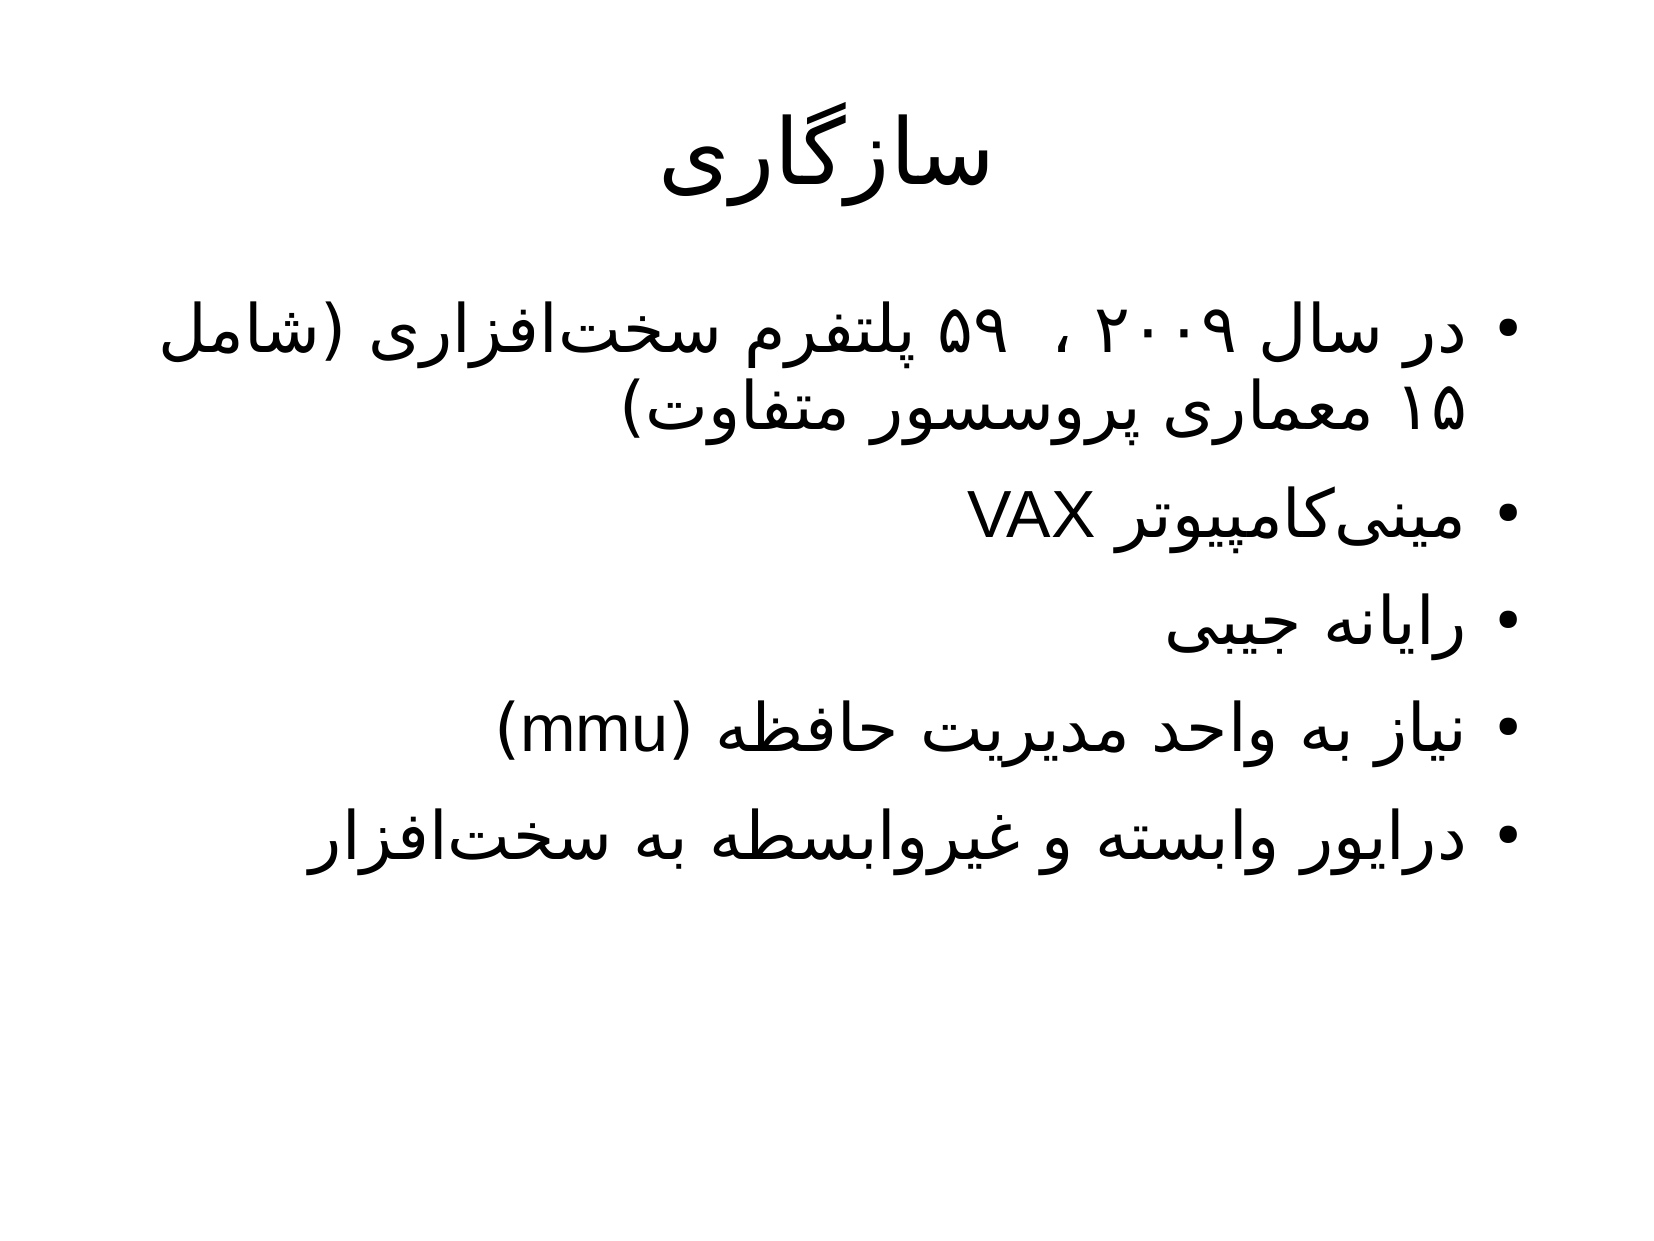

# سازگاری
در سال ۲۰۰۹ ، ۵۹ پلتفرم سخت‌افزاری (شامل ۱۵ معماری پروسسور متفاوت)
مینی‌کامپیوتر VAX
رایانه جیبی
نیاز به واحد مدیریت حافظه (mmu)
درایور وابسته و غیروابسطه به سخت‌افزار